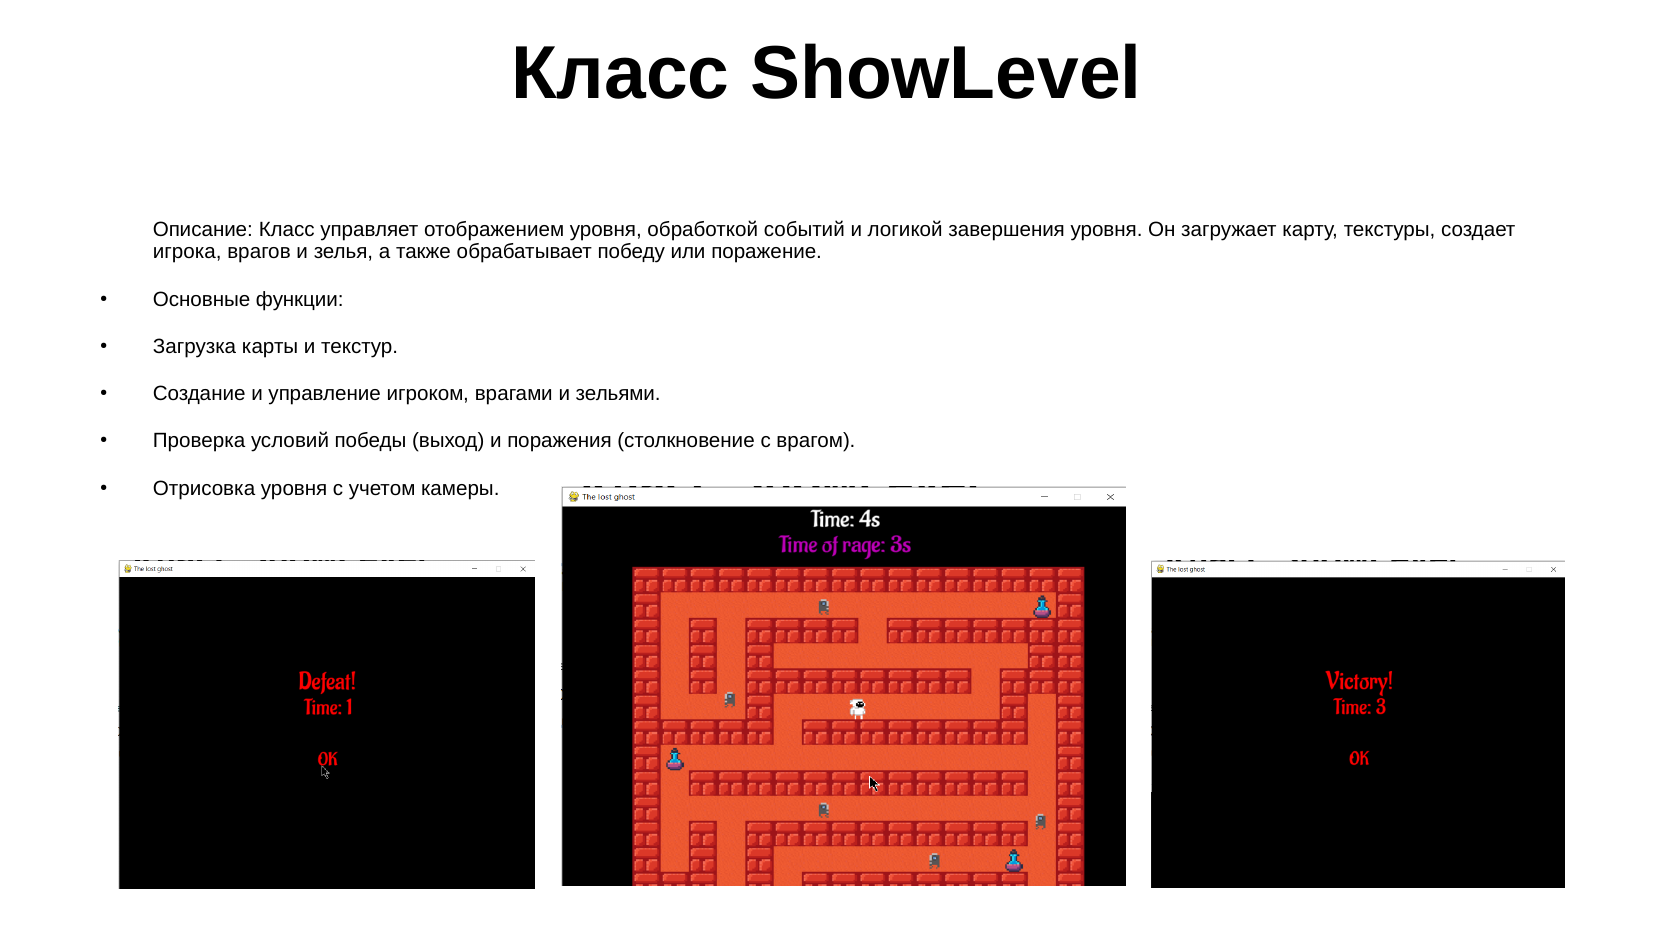

# Класс ShowLevel
Описание: Класс управляет отображением уровня, обработкой событий и логикой завершения уровня. Он загружает карту, текстуры, создает игрока, врагов и зелья, а также обрабатывает победу или поражение.
Основные функции:
Загрузка карты и текстур.
Создание и управление игроком, врагами и зельями.
Проверка условий победы (выход) и поражения (столкновение с врагом).
Отрисовка уровня с учетом камеры.